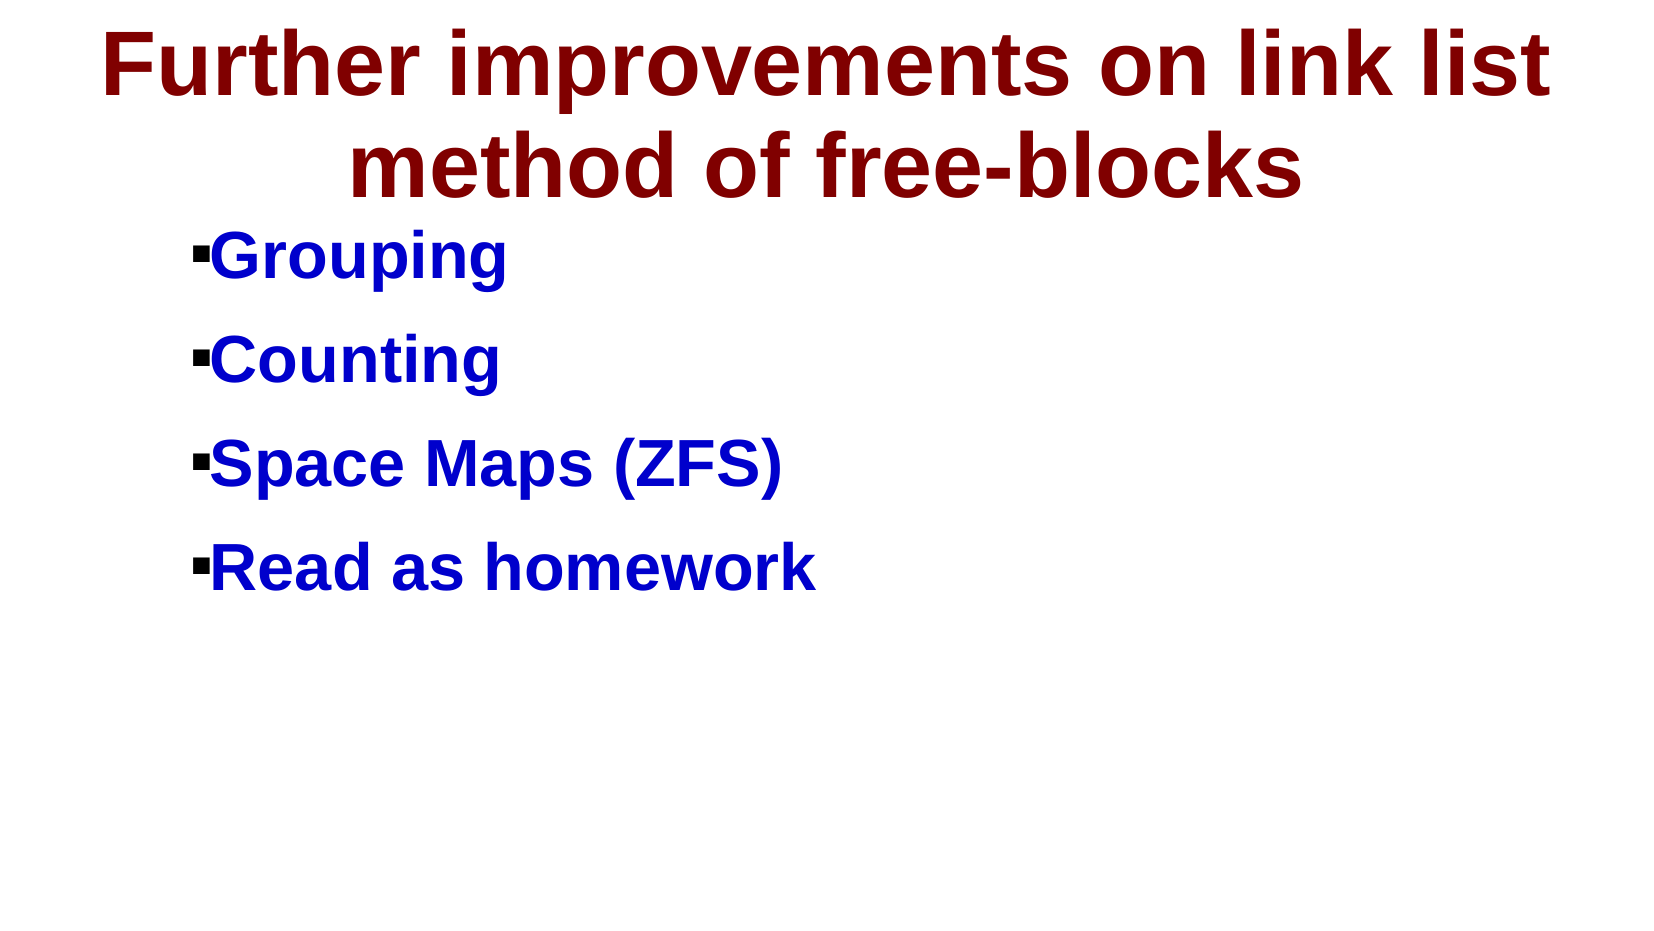

# Further improvements on link list method of free-blocks
Grouping
Counting
Space Maps (ZFS)
Read as homework